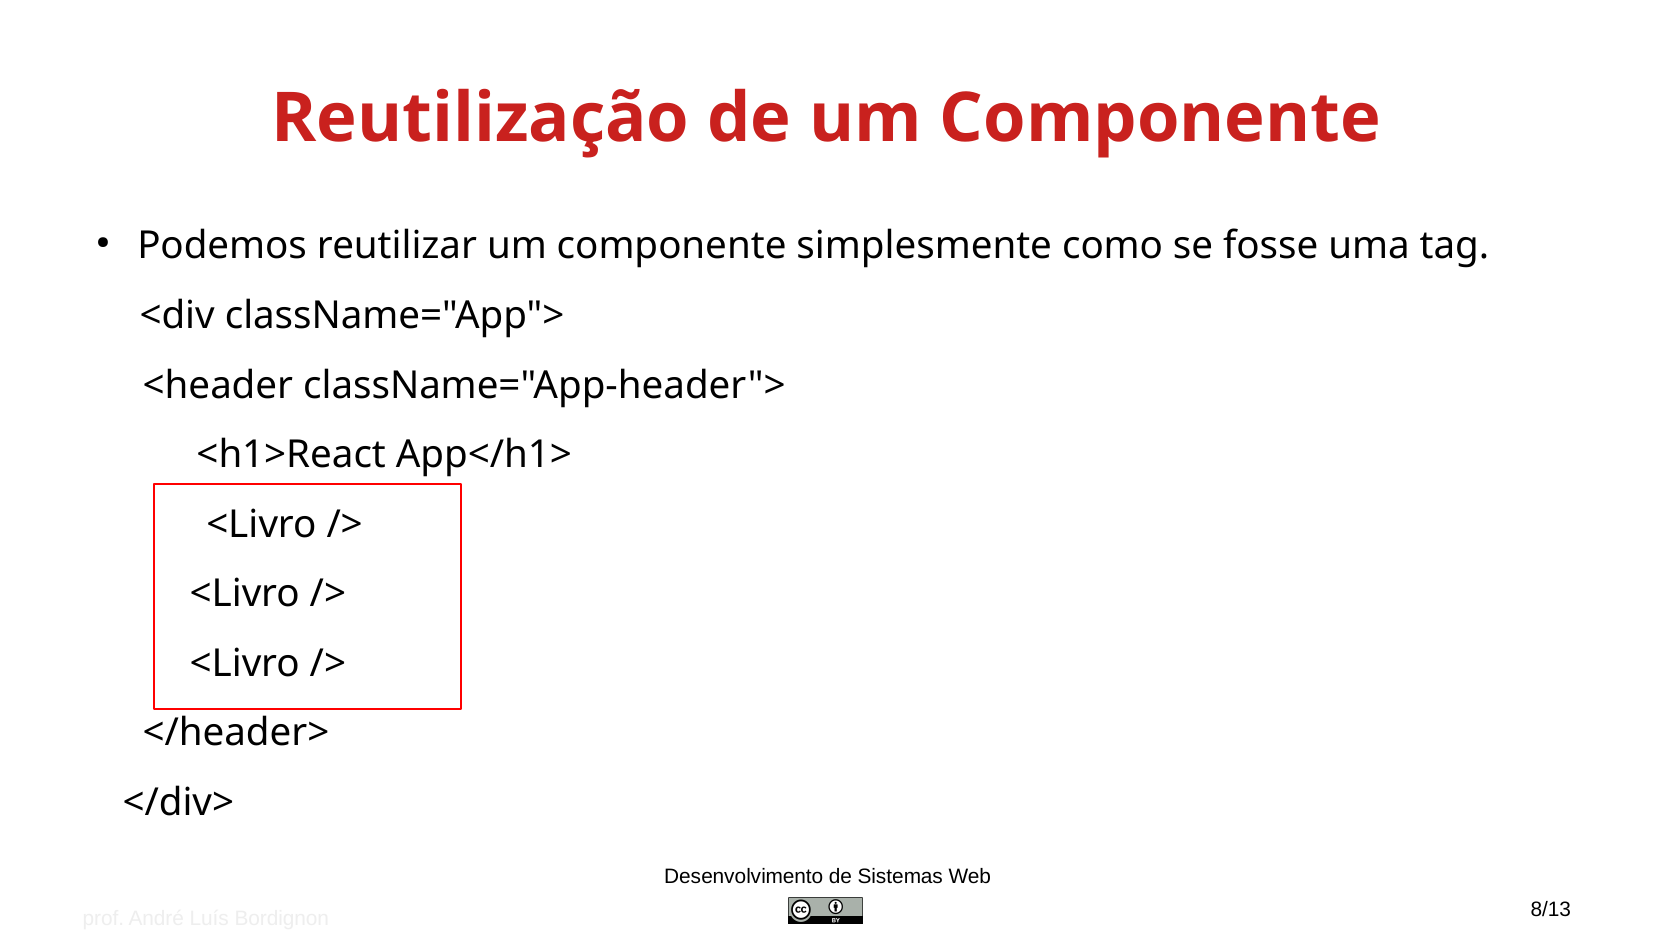

# Reutilização de um Componente
Podemos reutilizar um componente simplesmente como se fosse uma tag.
 	<div className="App">
 <header className="App-header">
 	<h1>React App</h1>
 	 <Livro />
 	 <Livro />
 		 <Livro />
 </header>
 </div>
8
prof. André Luís Bordignon